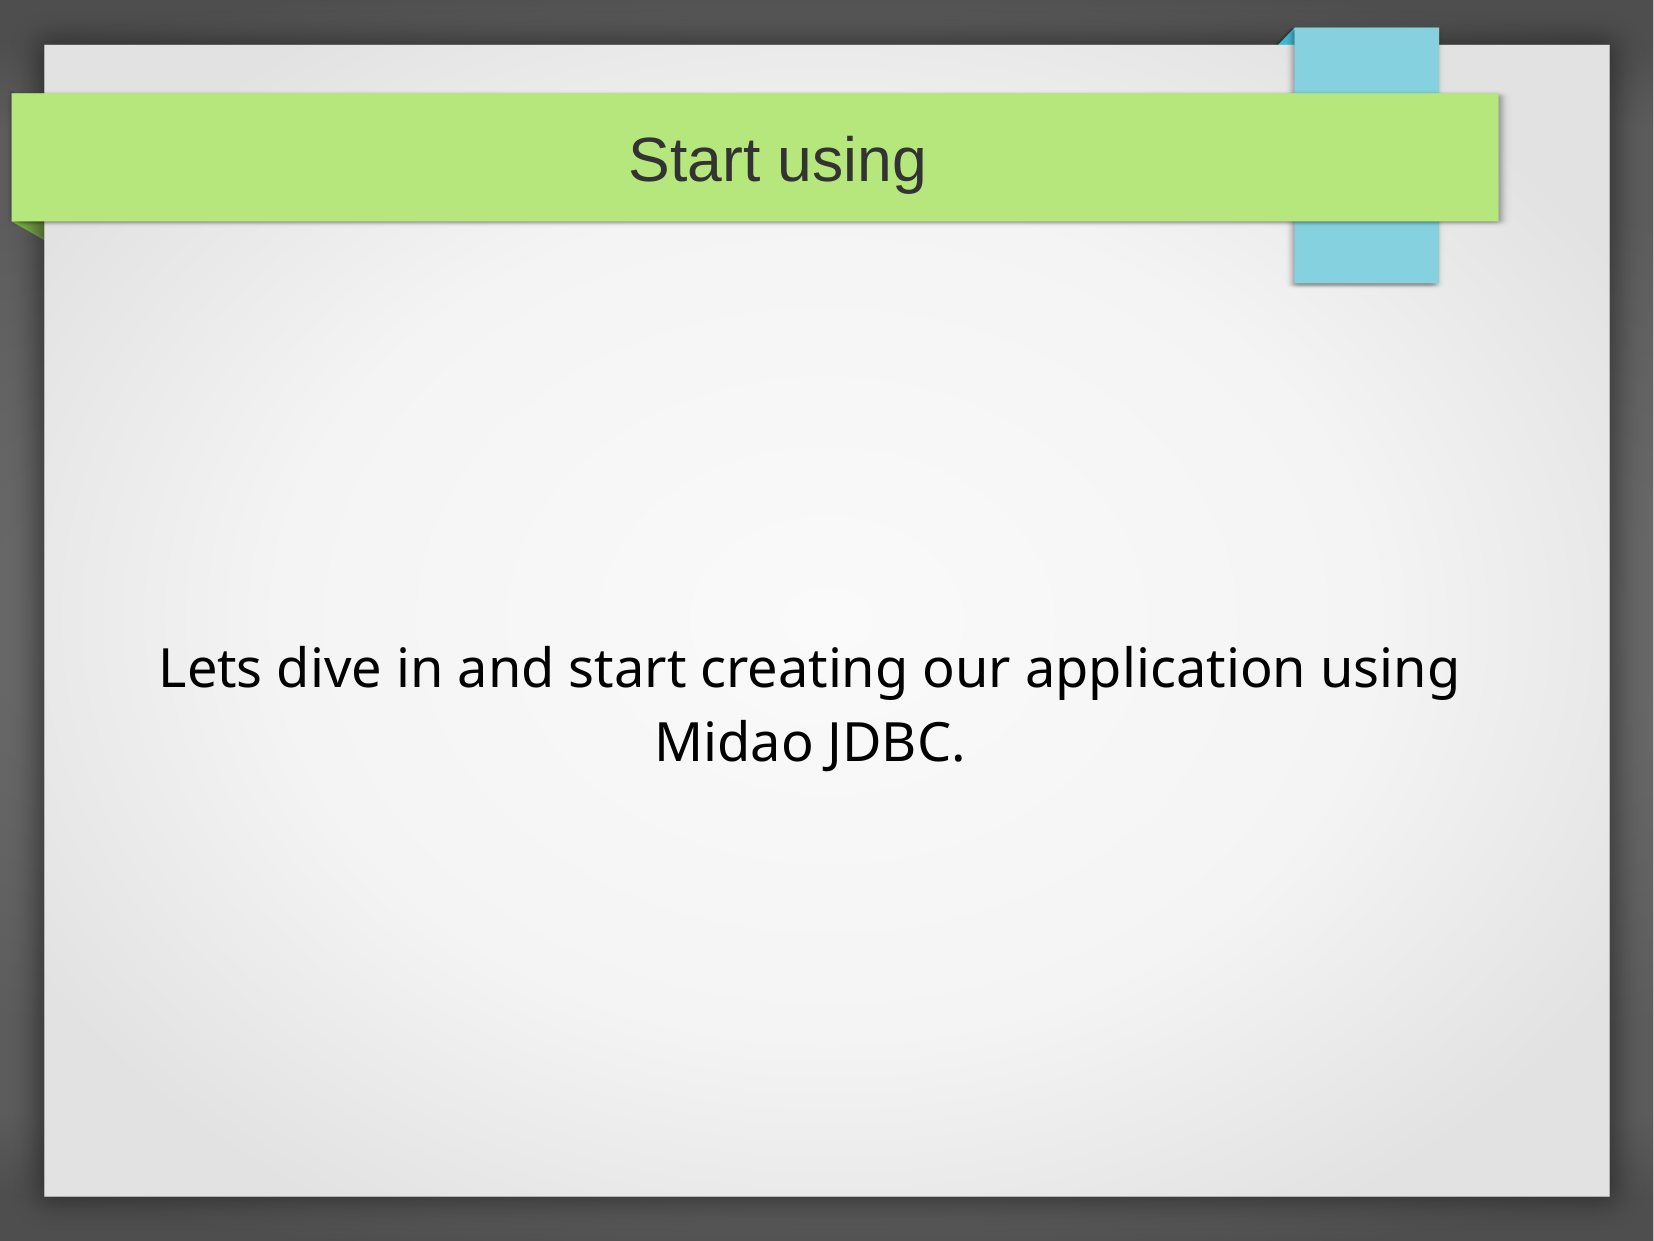

# Start using
Lets dive in and start creating our application using Midao JDBC.